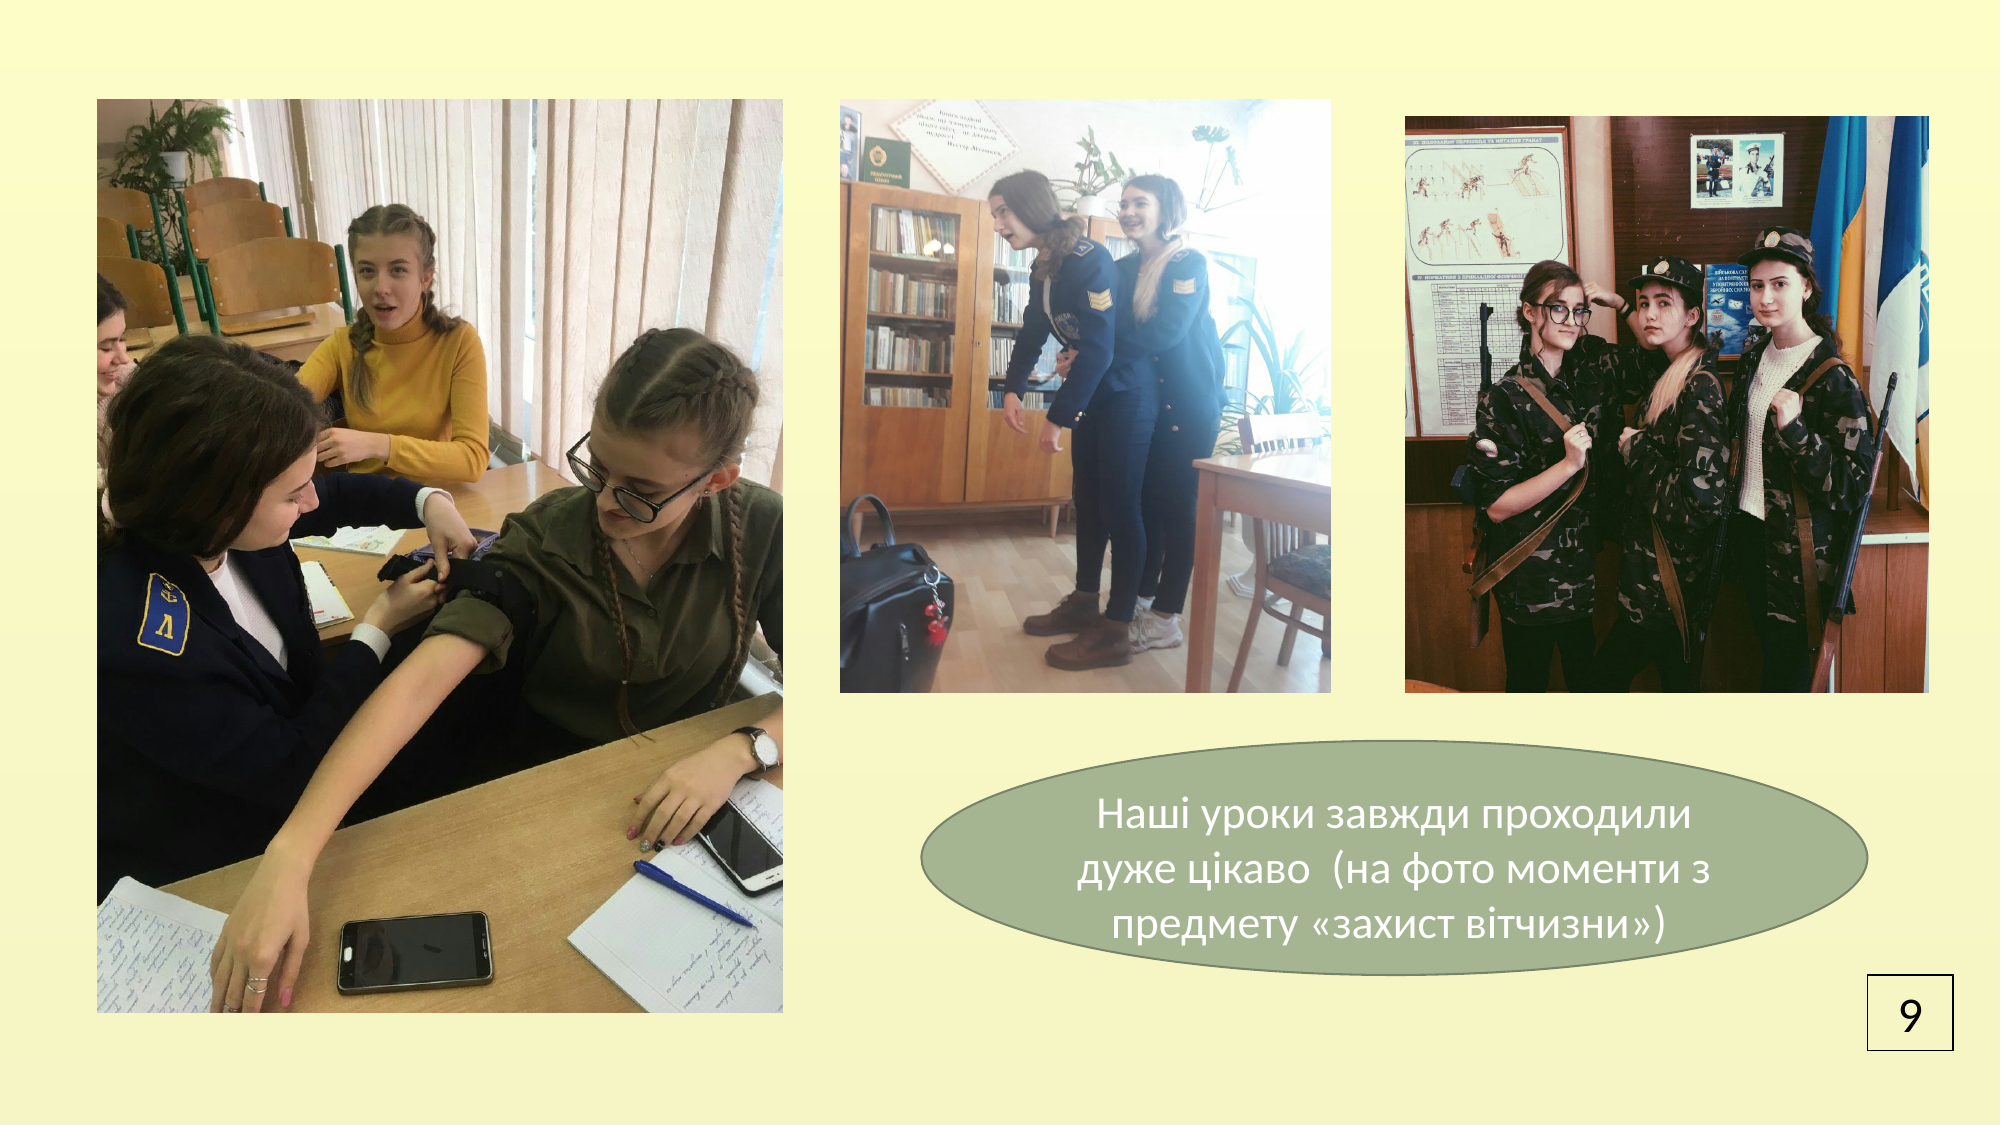

Наші уроки завжди проходили дуже цікаво (на фото моменти з предмету «захист вітчизни»)
9